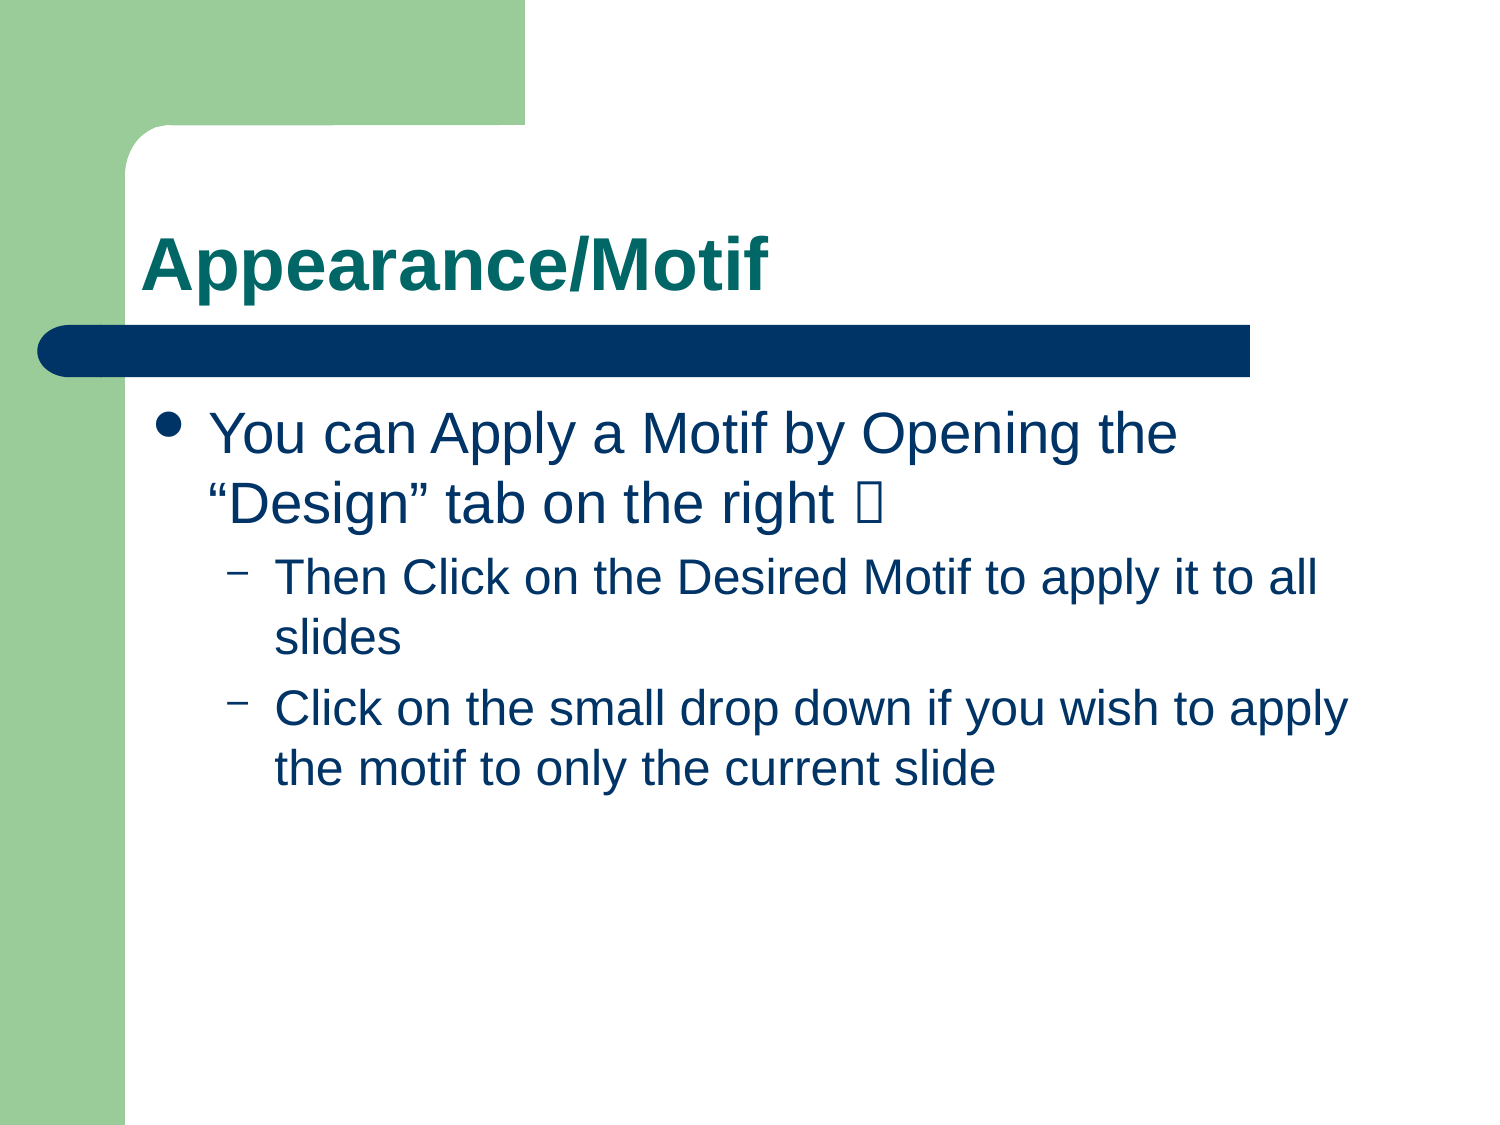

0
# Appearance/Motif
You can Apply a Motif by Opening the “Design” tab on the right 
Then Click on the Desired Motif to apply it to all slides
Click on the small drop down if you wish to apply the motif to only the current slide